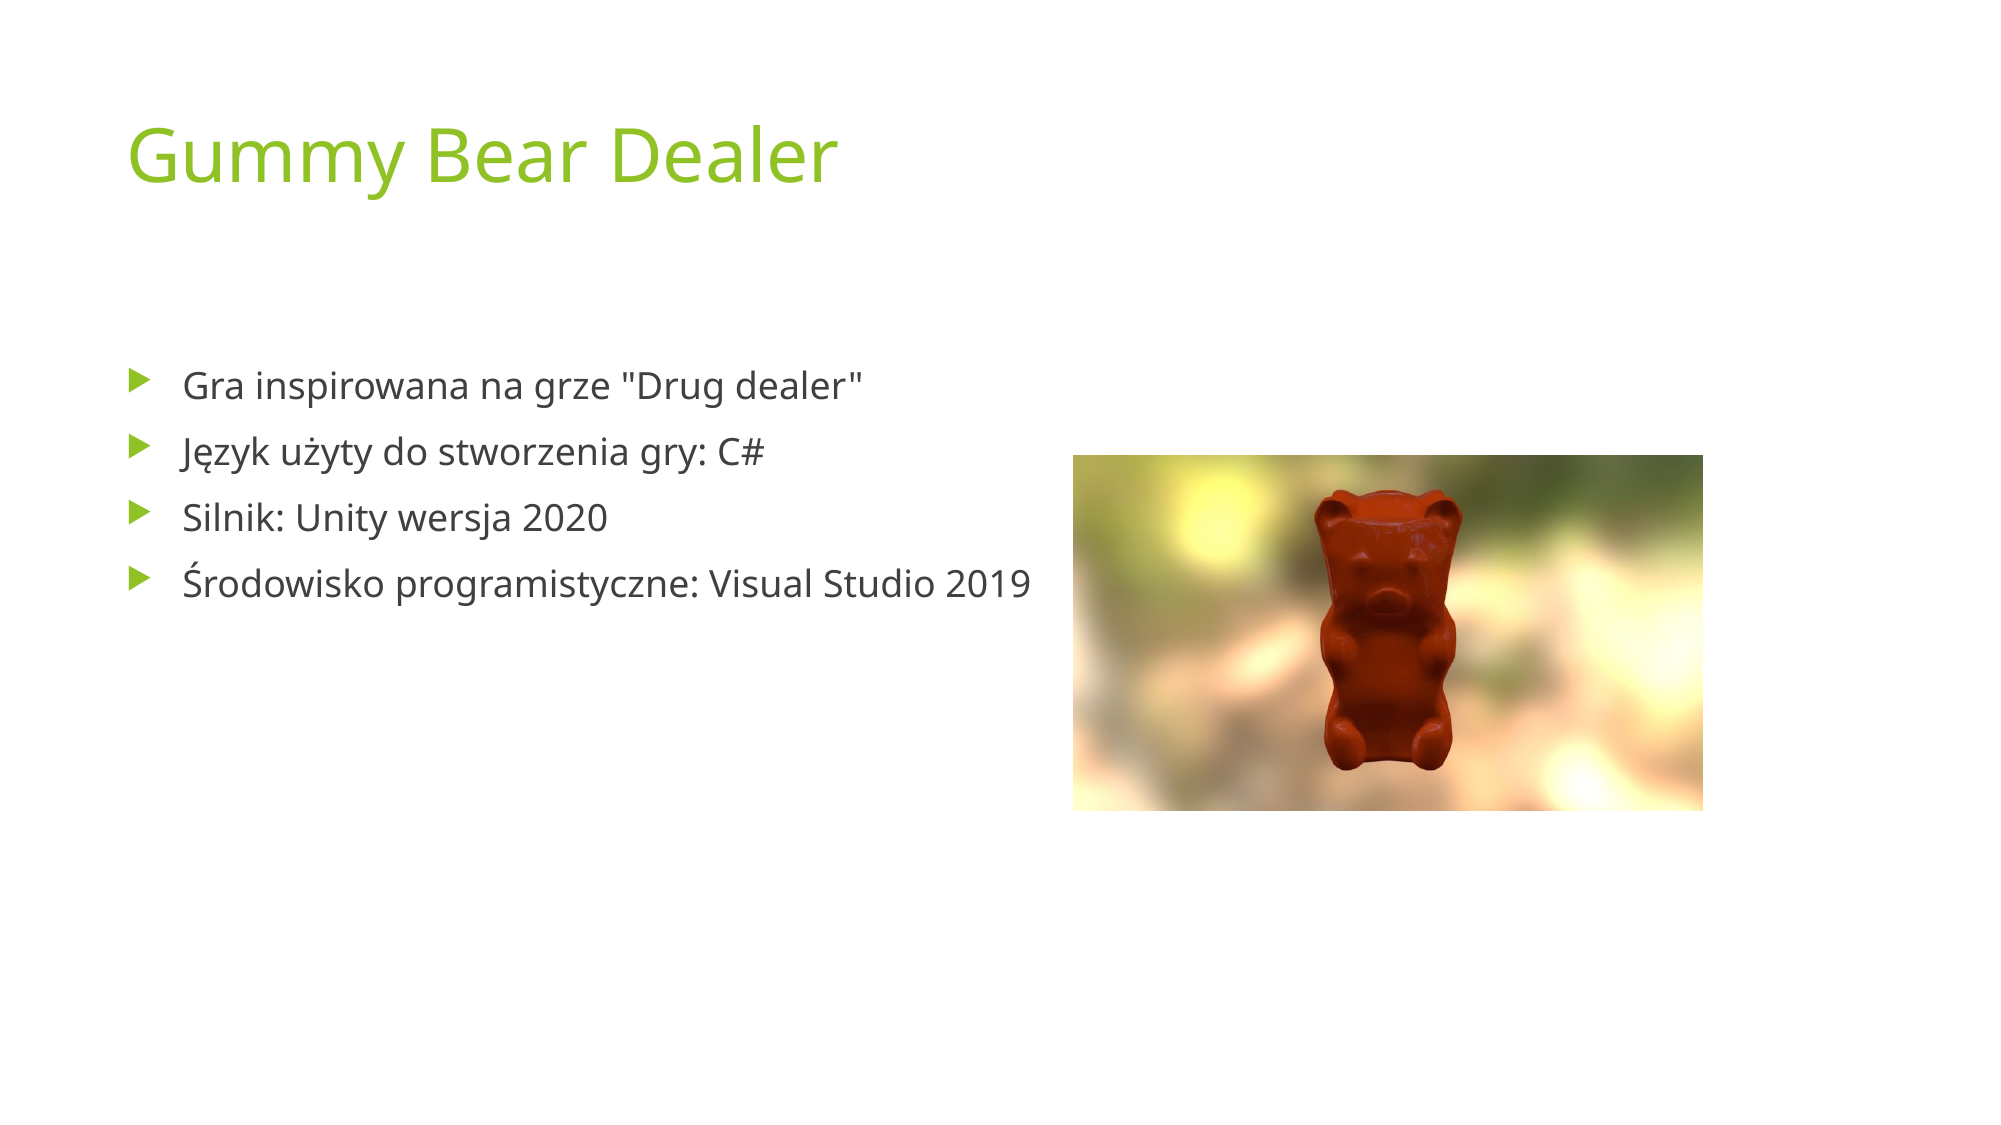

# Gummy Bear Dealer
Gra inspirowana na grze "Drug dealer"
Język użyty do stworzenia gry: C#
Silnik: Unity wersja 2020
Środowisko programistyczne: Visual Studio 2019